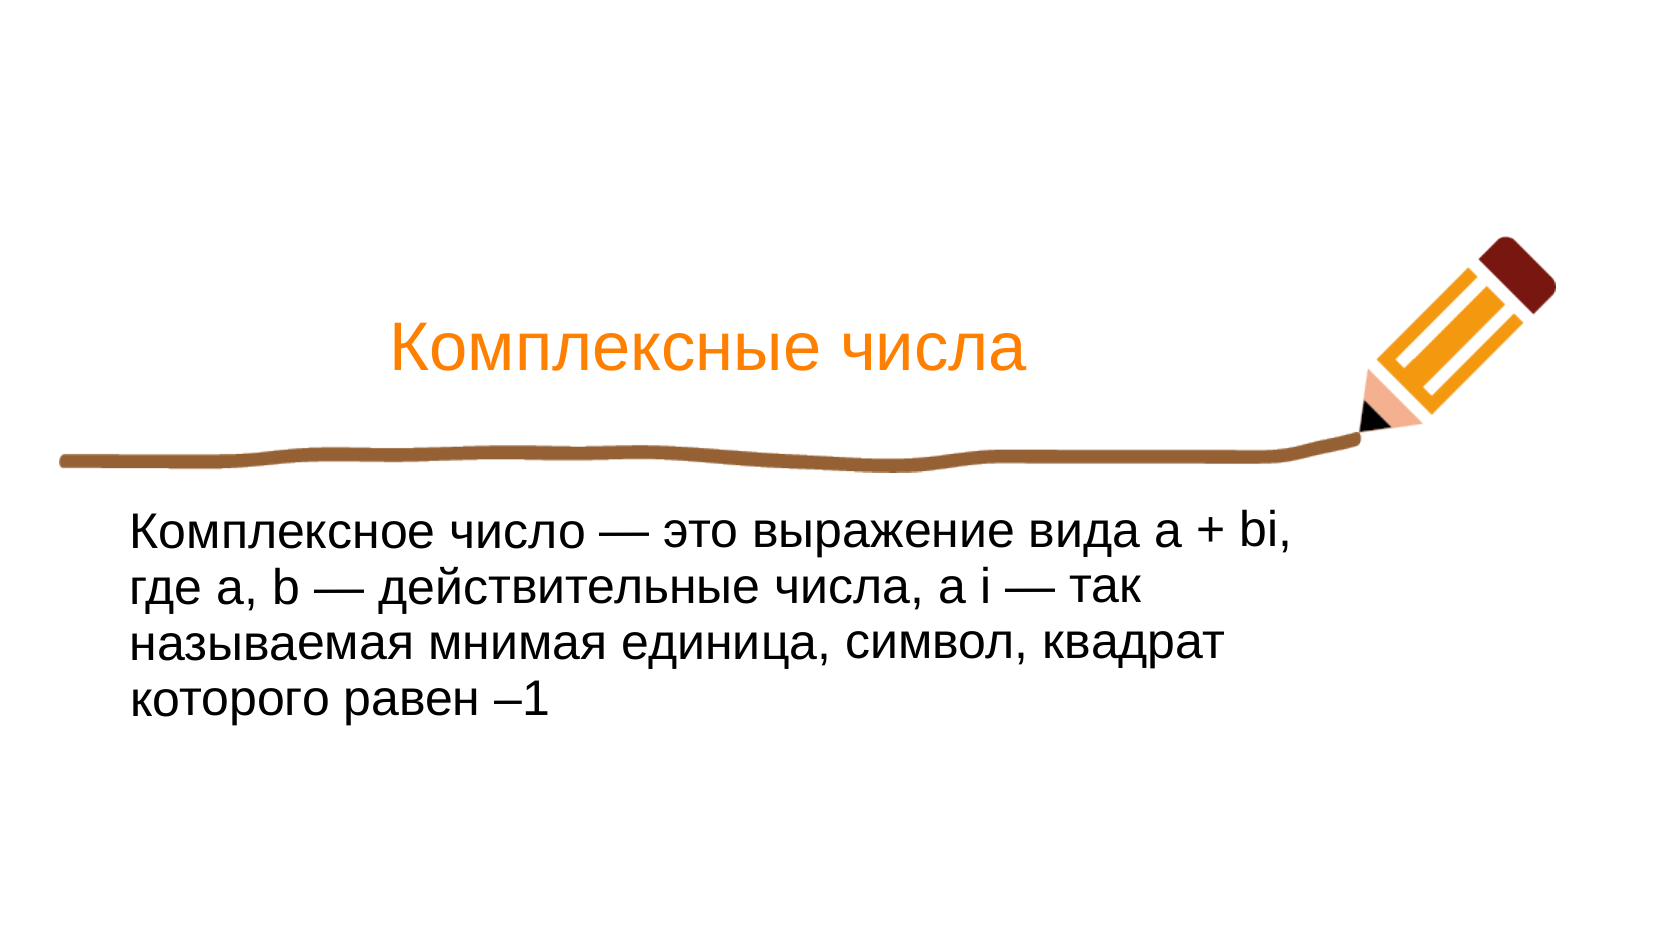

# Комплексные числа
Комплексное число — это выражение вида a + bi, где a, b — действительные числа, а i — так называемая мнимая единица, символ, квадрат которого равен –1